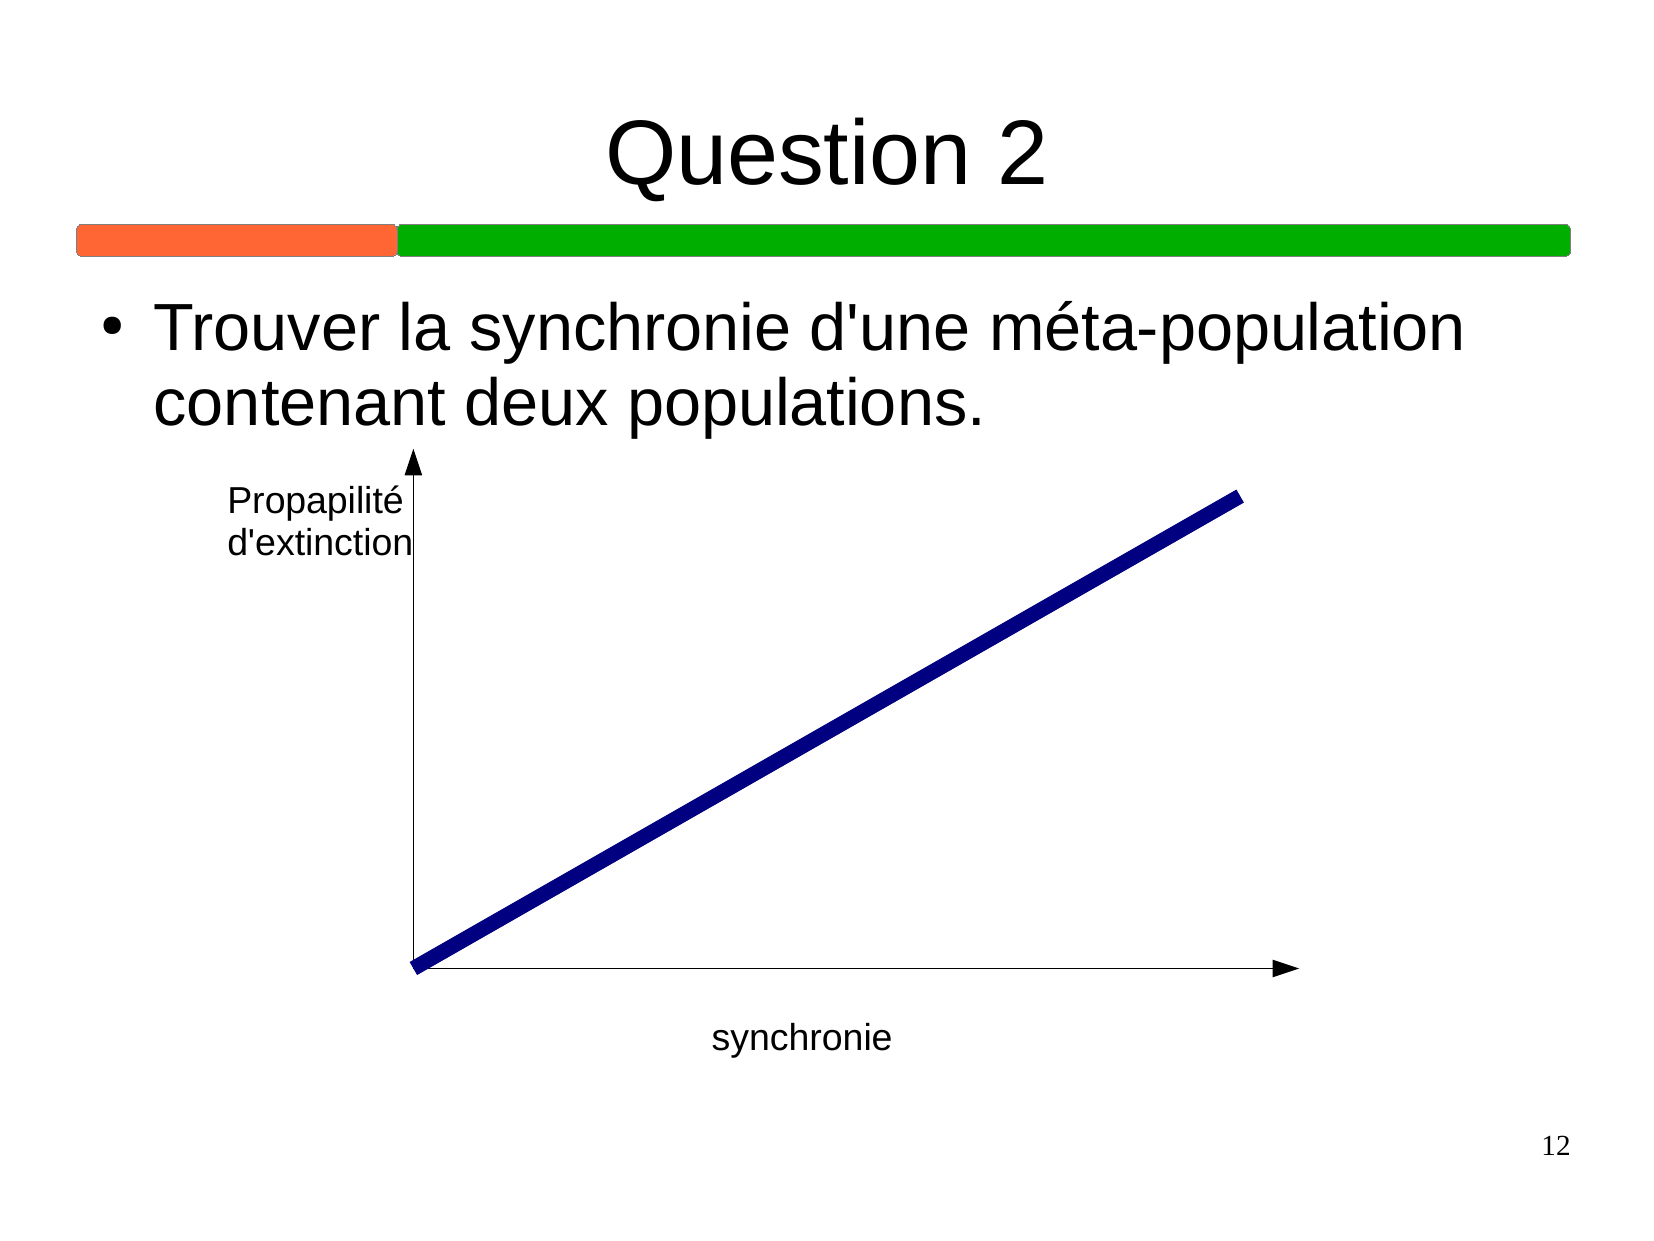

# Question 2
Trouver la synchronie d'une méta-population contenant deux populations.
Propapilité d'extinction
synchronie
12